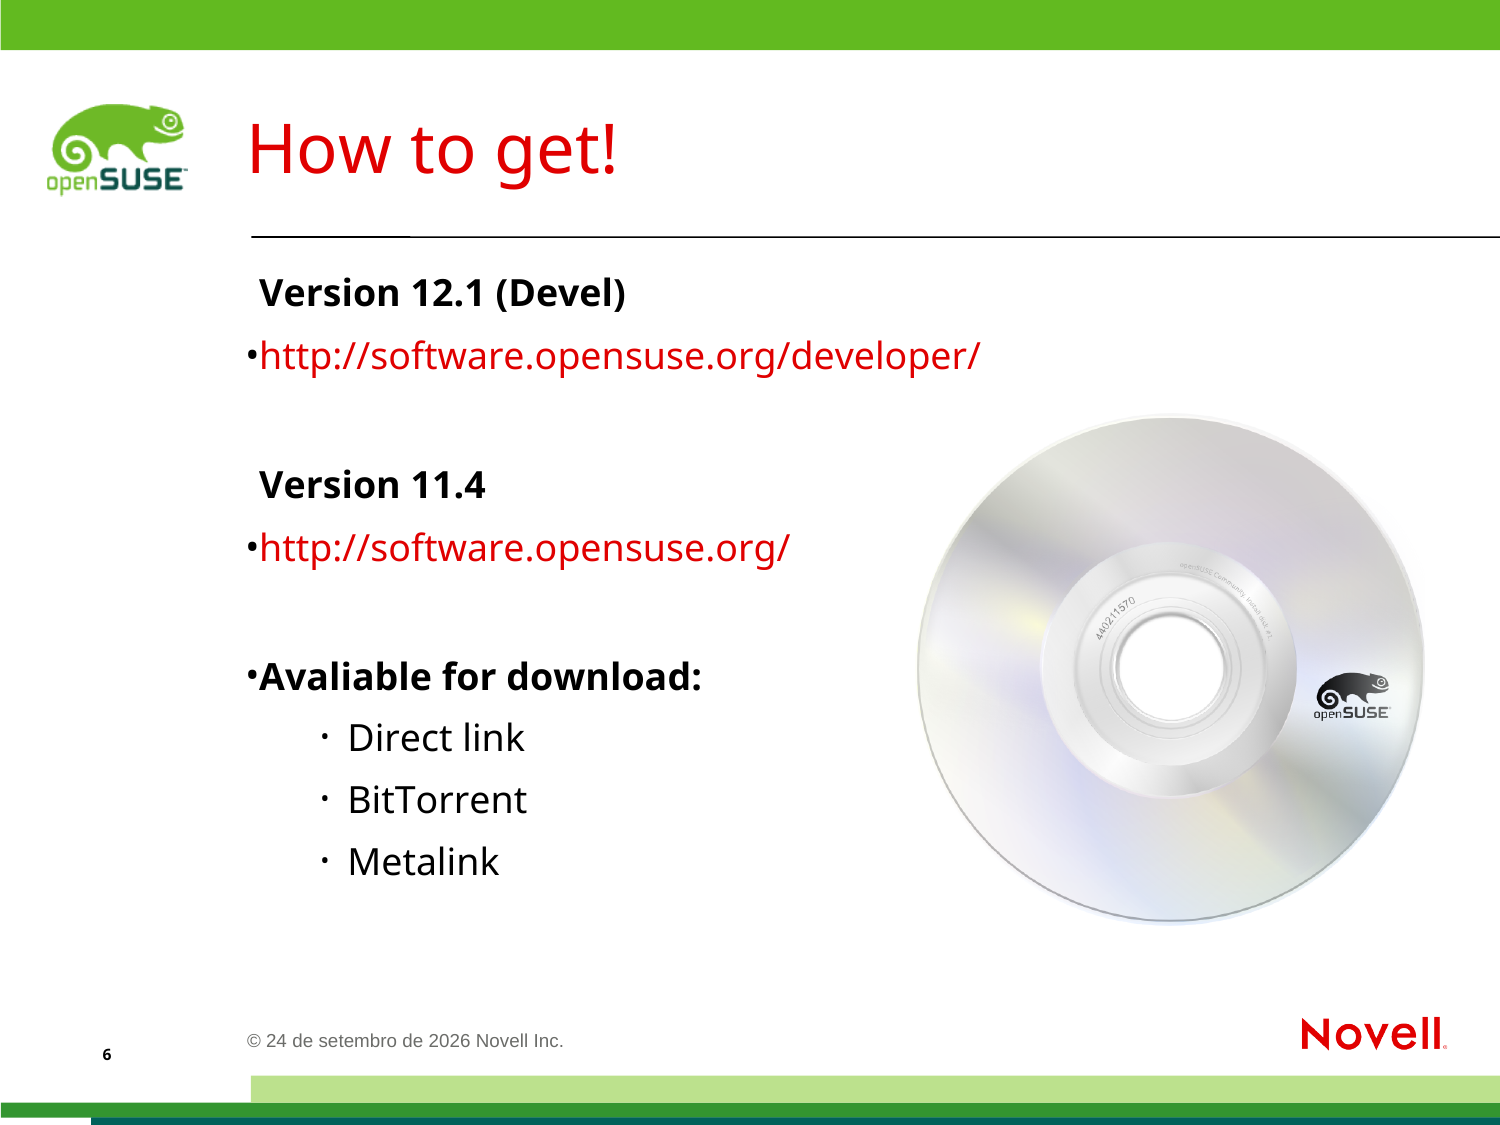

# How to get!
Version 12.1 (Devel)
http://software.opensuse.org/developer/
Version 11.4
http://software.opensuse.org/
Avaliable for download:
Direct link
BitTorrent
Metalink